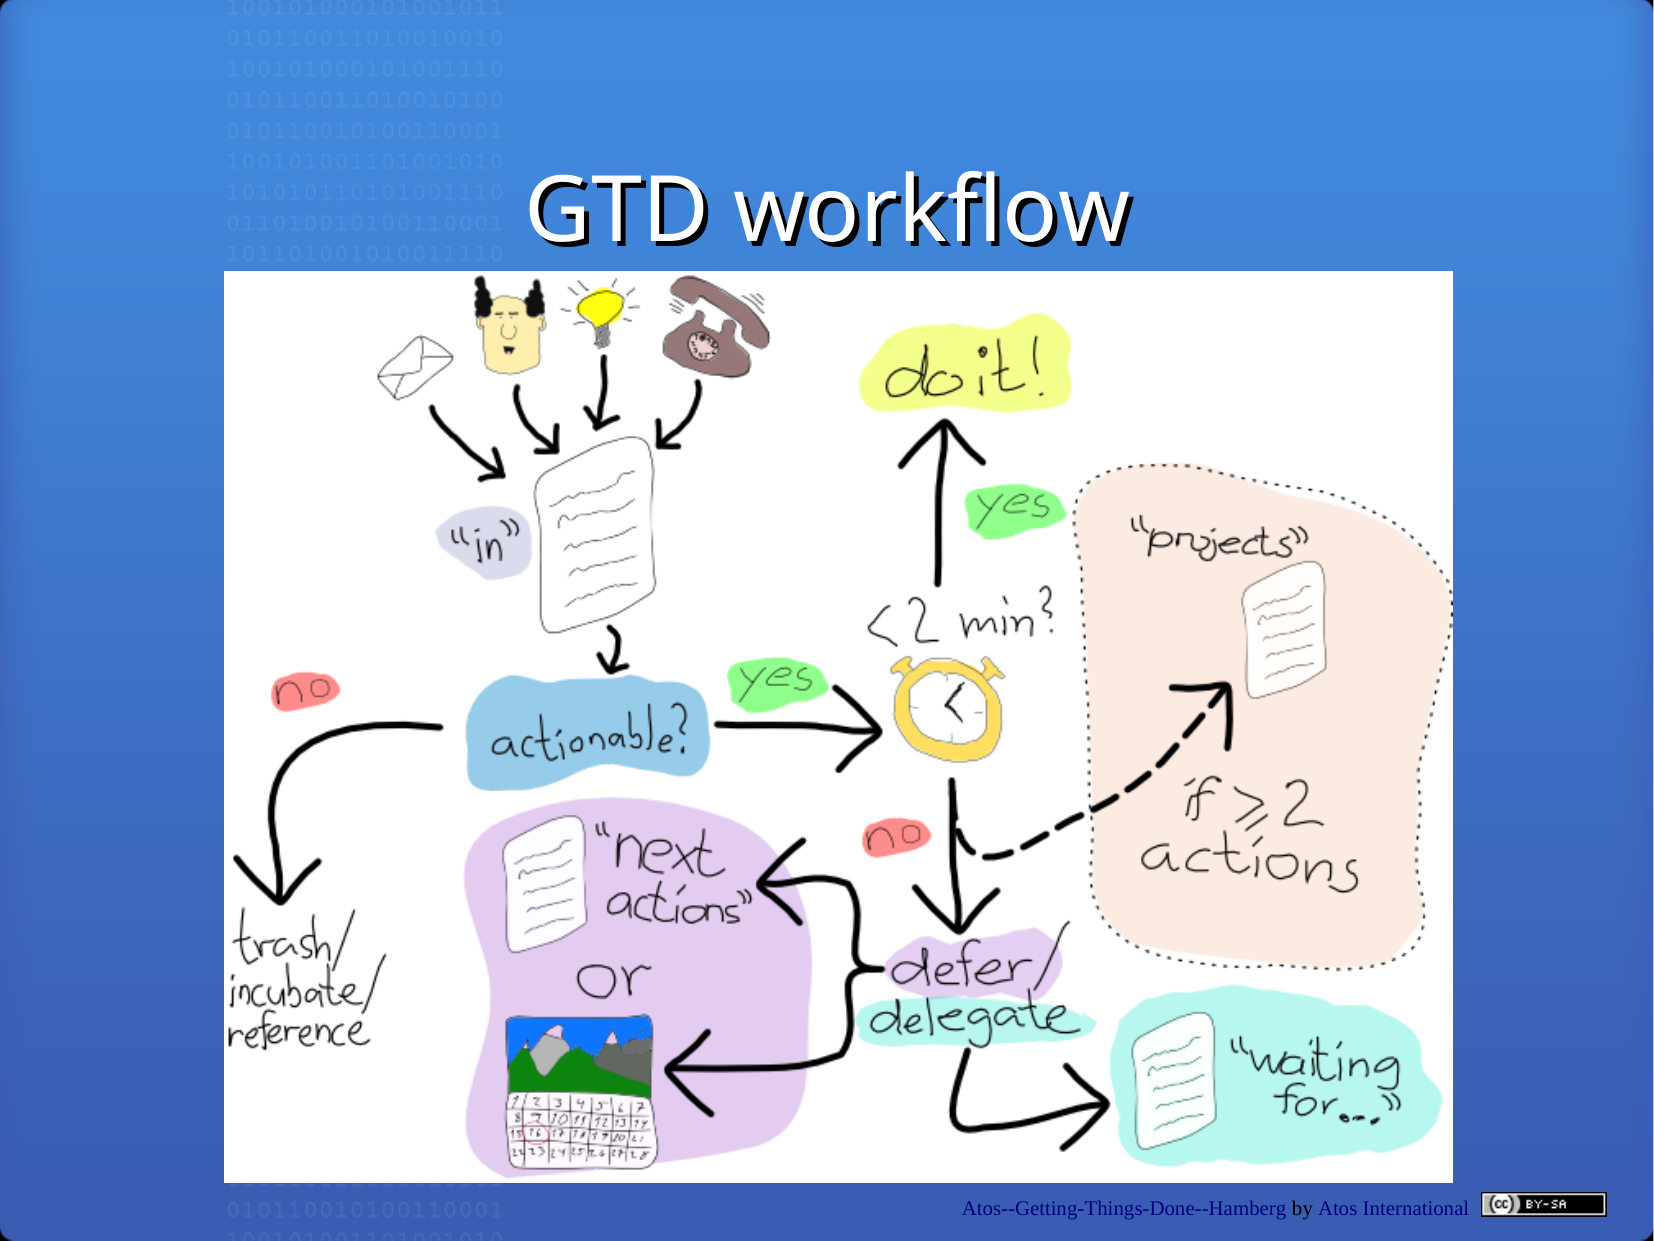

# GTD workflow
 Atos--Getting-Things-Done--Hamberg by Atos International